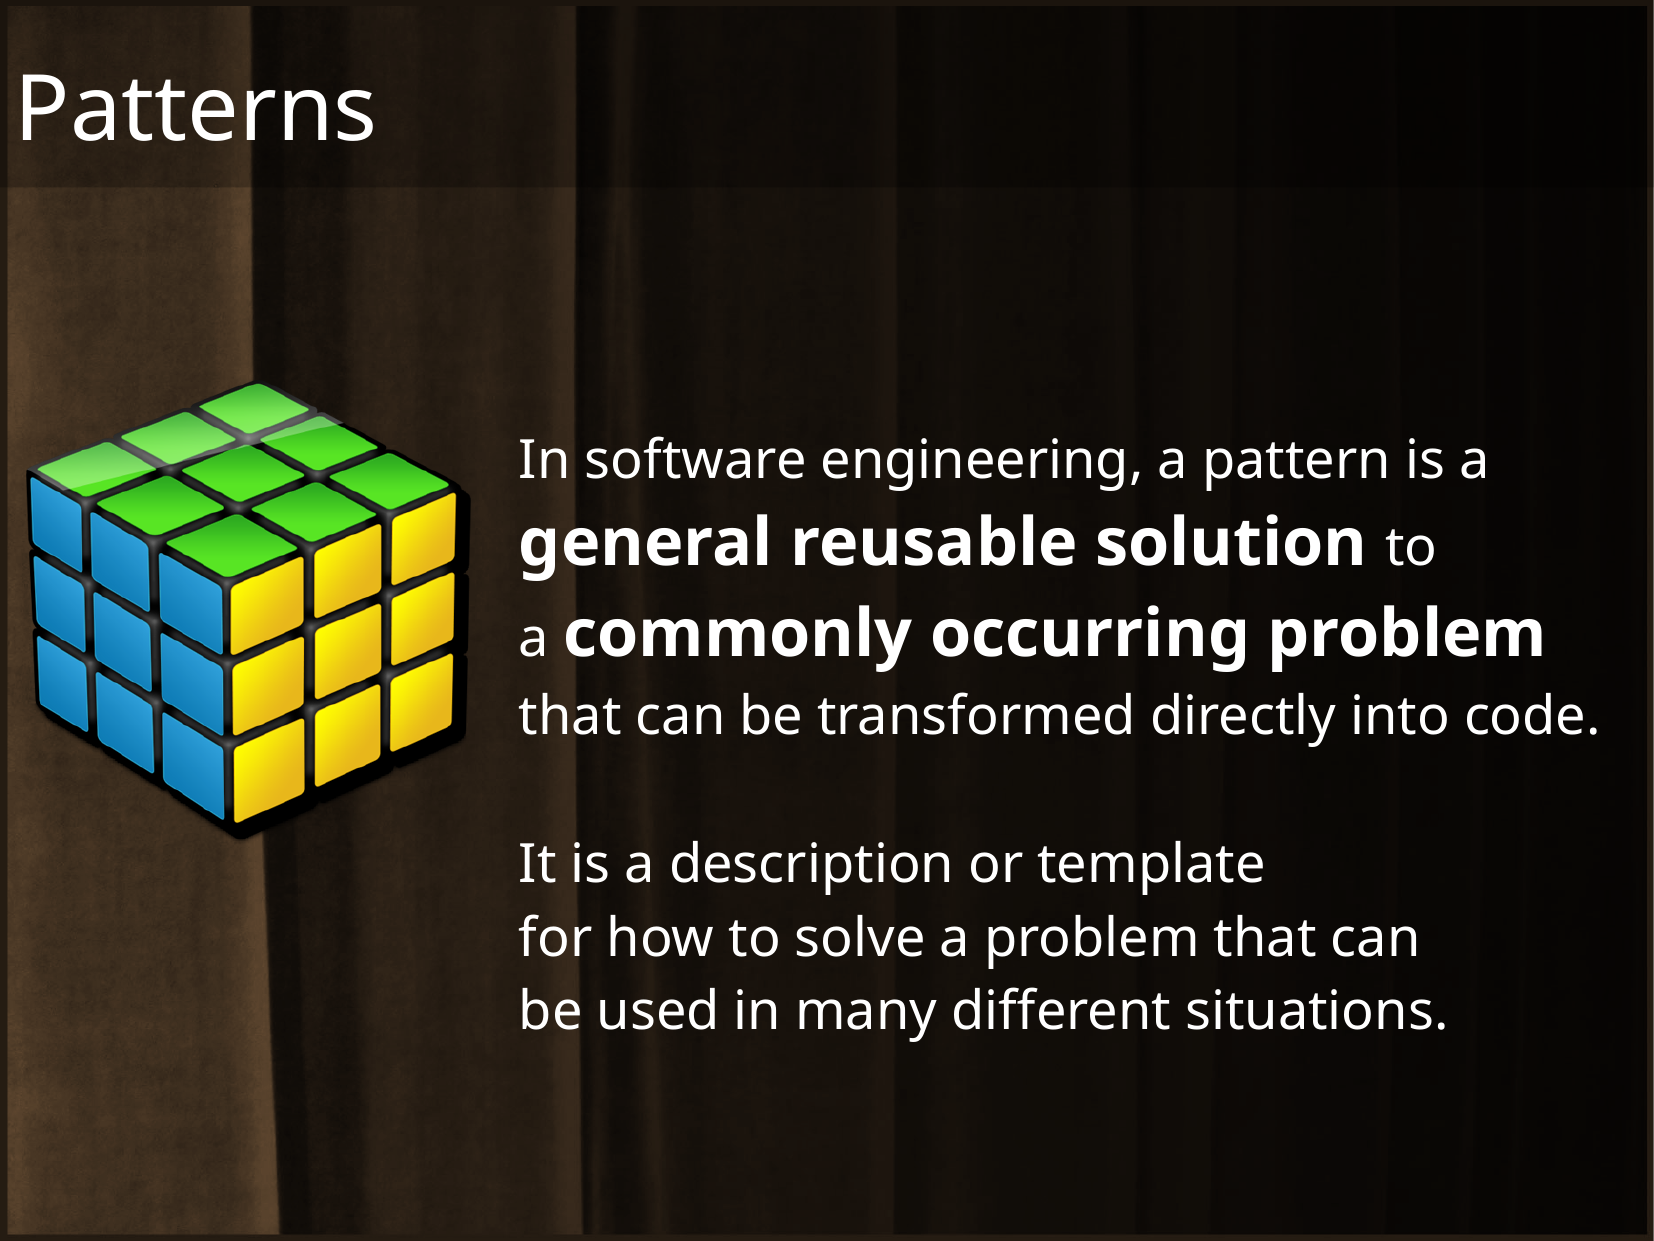

Patterns
In software engineering, a pattern is a
general reusable solution to
a commonly occurring problem
that can be transformed directly into code.
It is a description or template
for how to solve a problem that can
be used in many different situations.